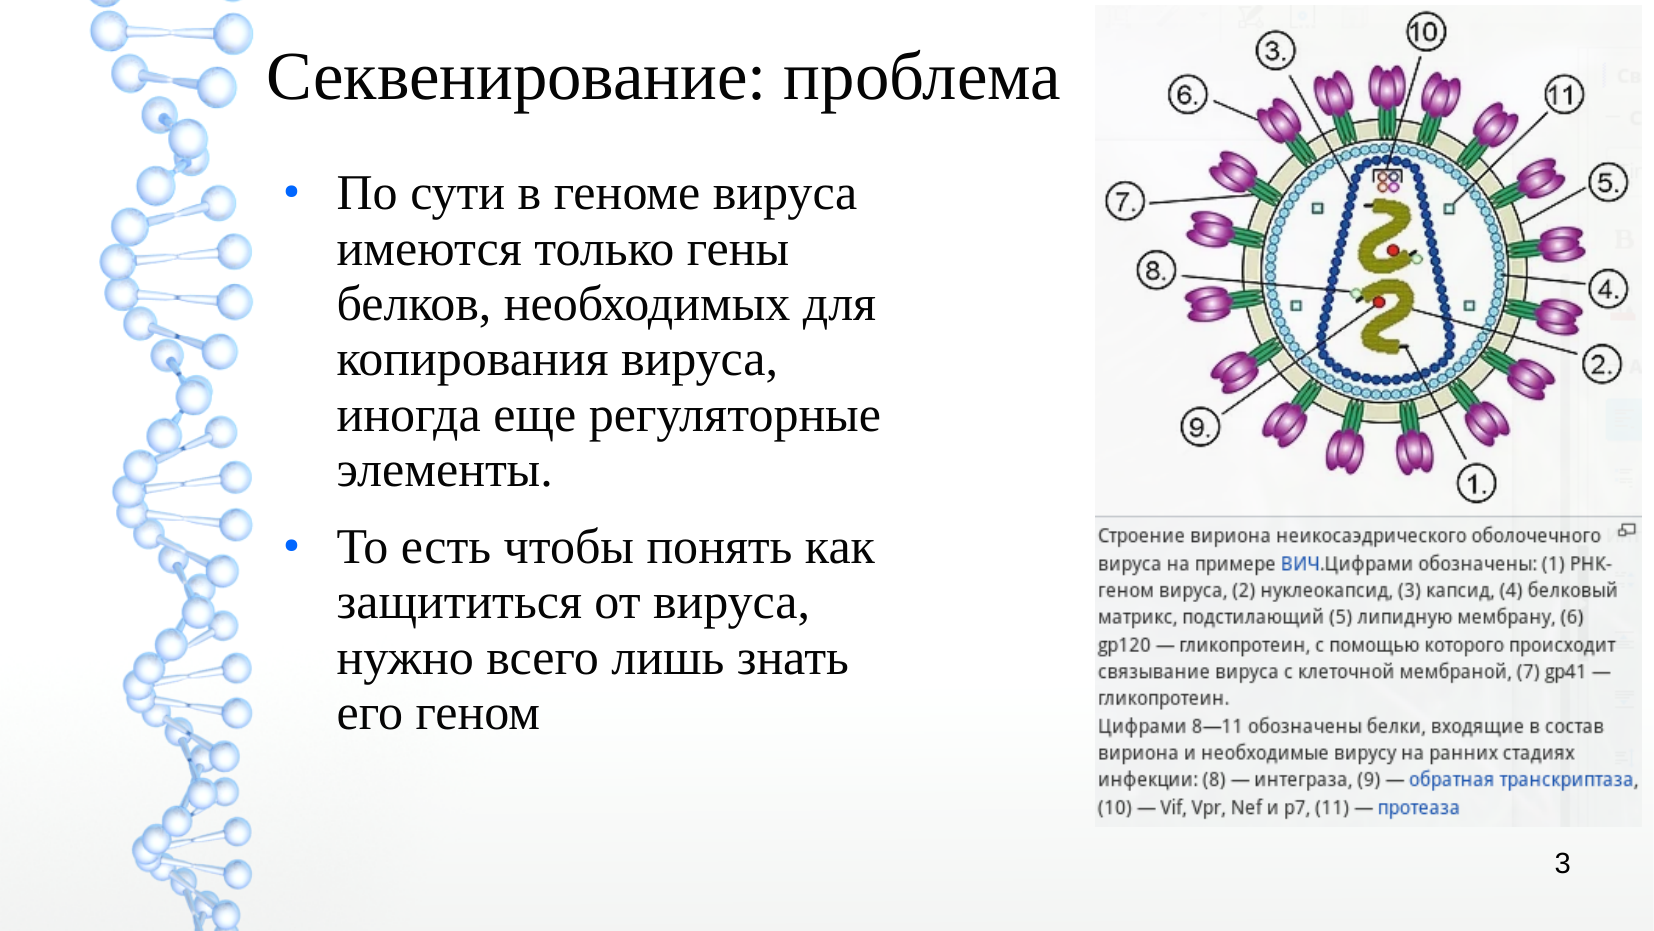

# Секвенирование: проблема
По сути в геноме вируса имеются только гены белков, необходимых для копирования вируса, иногда еще регуляторные элементы.
То есть чтобы понять как защититься от вируса, нужно всего лишь знать его геном
3